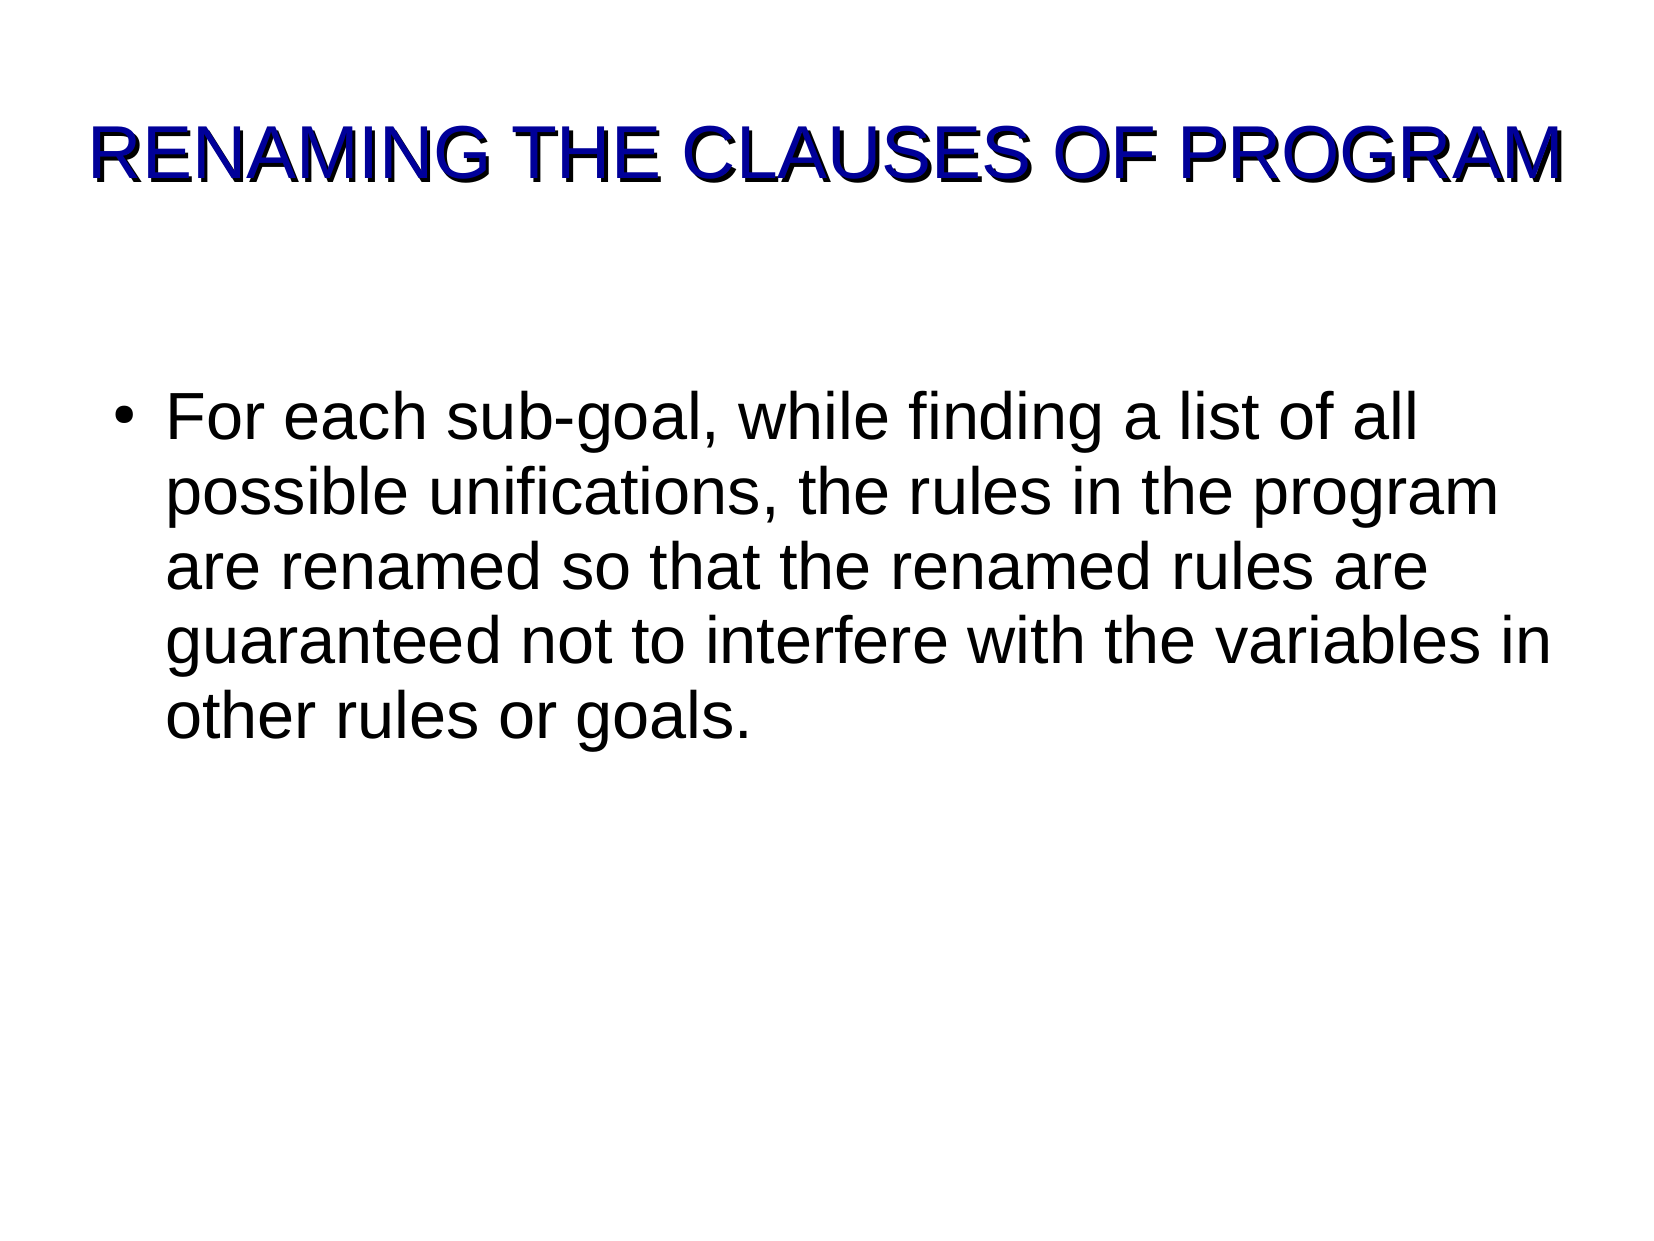

# RENAMING THE CLAUSES OF PROGRAM
For each sub-goal, while finding a list of all possible unifications, the rules in the program are renamed so that the renamed rules are guaranteed not to interfere with the variables in other rules or goals.